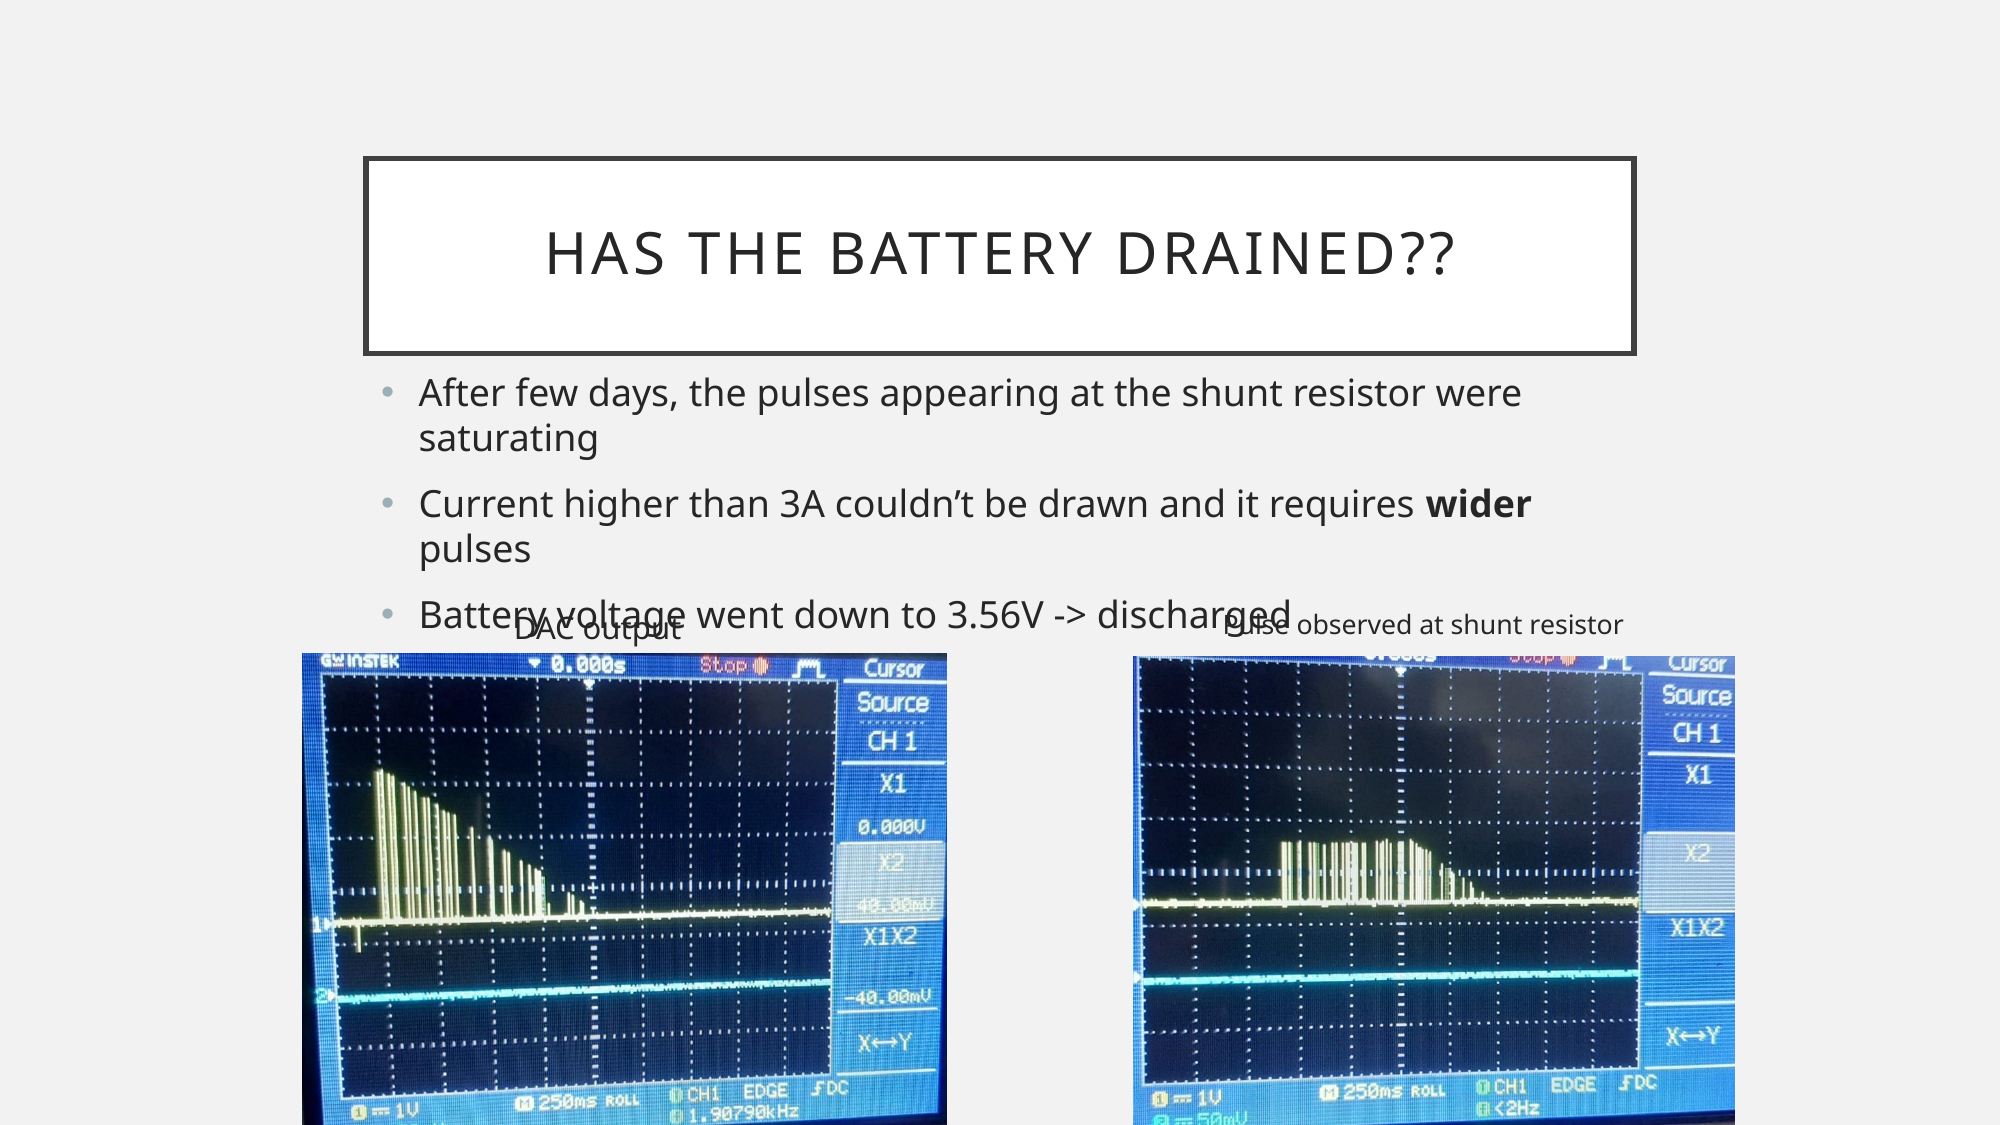

# Has the battery drained??
After few days, the pulses appearing at the shunt resistor were saturating
Current higher than 3A couldn’t be drawn and it requires wider pulses
Battery voltage went down to 3.56V -> discharged
DAC output
Pulse observed at shunt resistor